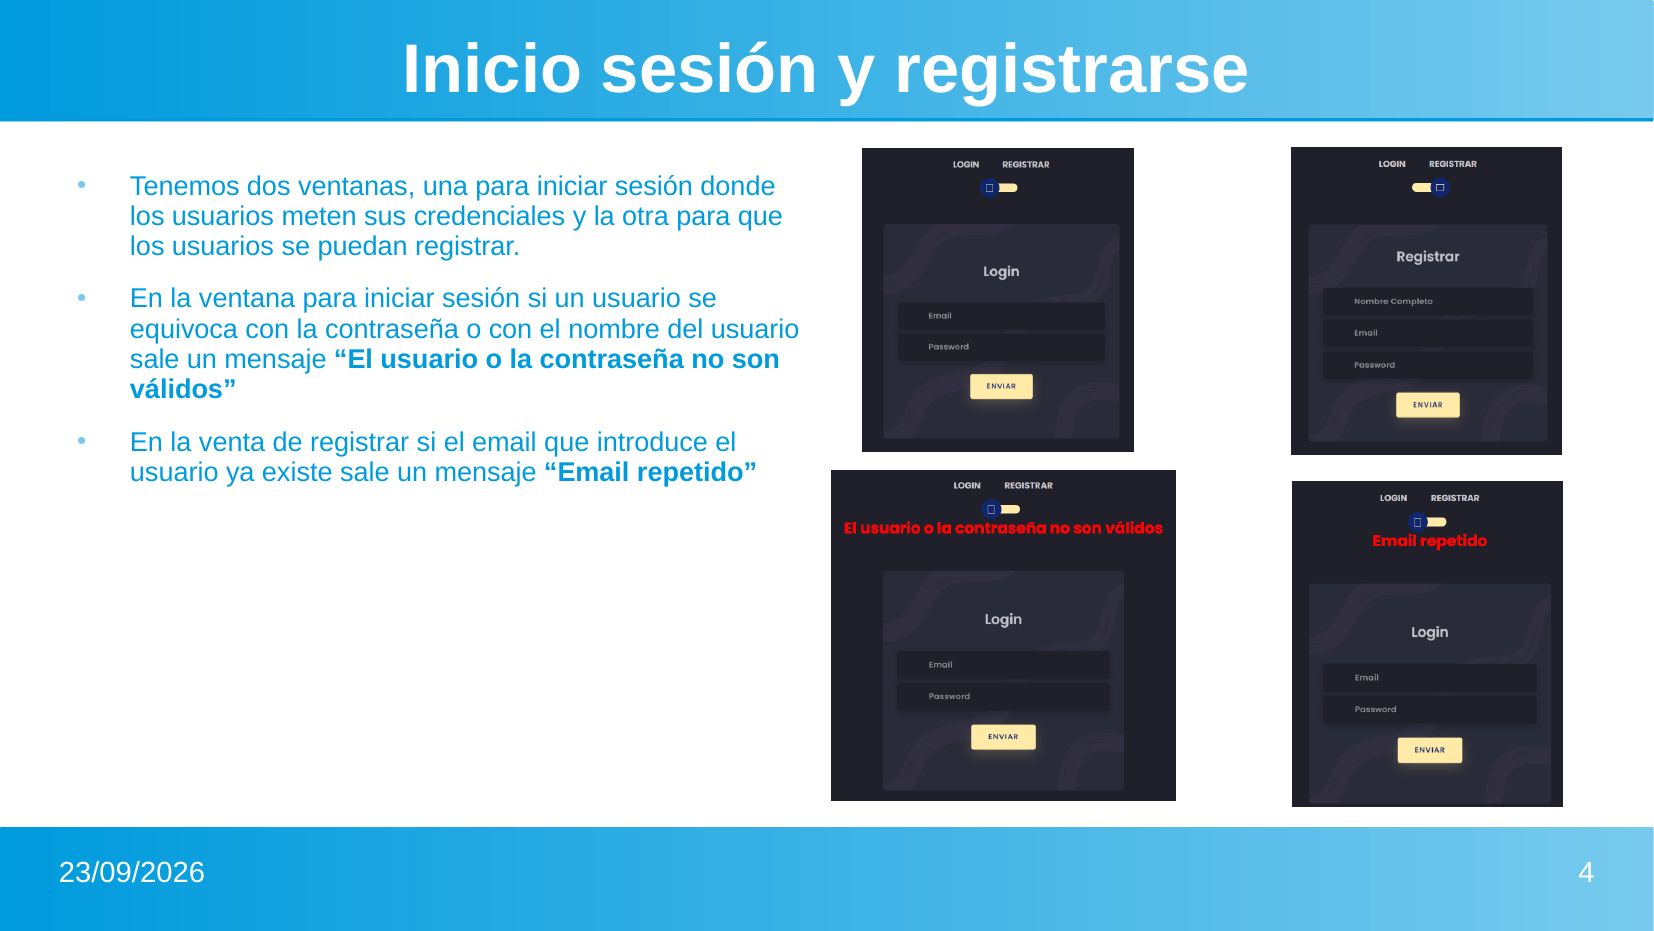

# Inicio sesión y registrarse
Tenemos dos ventanas, una para iniciar sesión donde los usuarios meten sus credenciales y la otra para que los usuarios se puedan registrar.
En la ventana para iniciar sesión si un usuario se equivoca con la contraseña o con el nombre del usuario sale un mensaje “El usuario o la contraseña no son válidos”
En la venta de registrar si el email que introduce el usuario ya existe sale un mensaje “Email repetido”
4